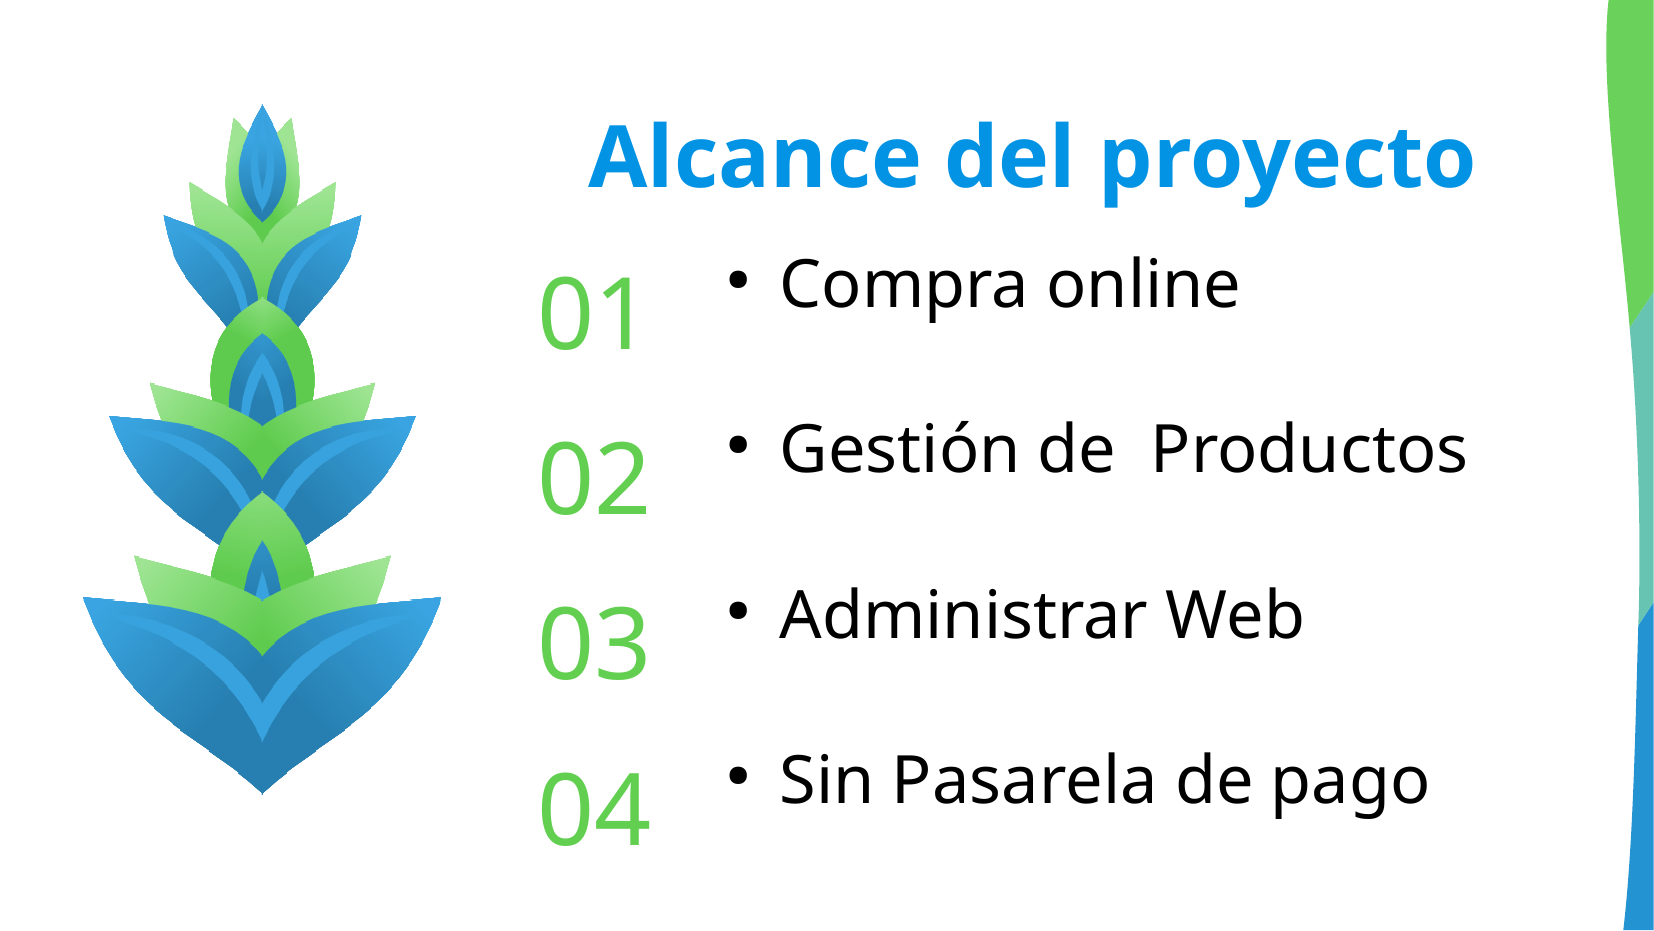

# Alcance del proyecto
01
Compra online
02
Gestión de Productos
03
Administrar Web
04
Sin Pasarela de pago